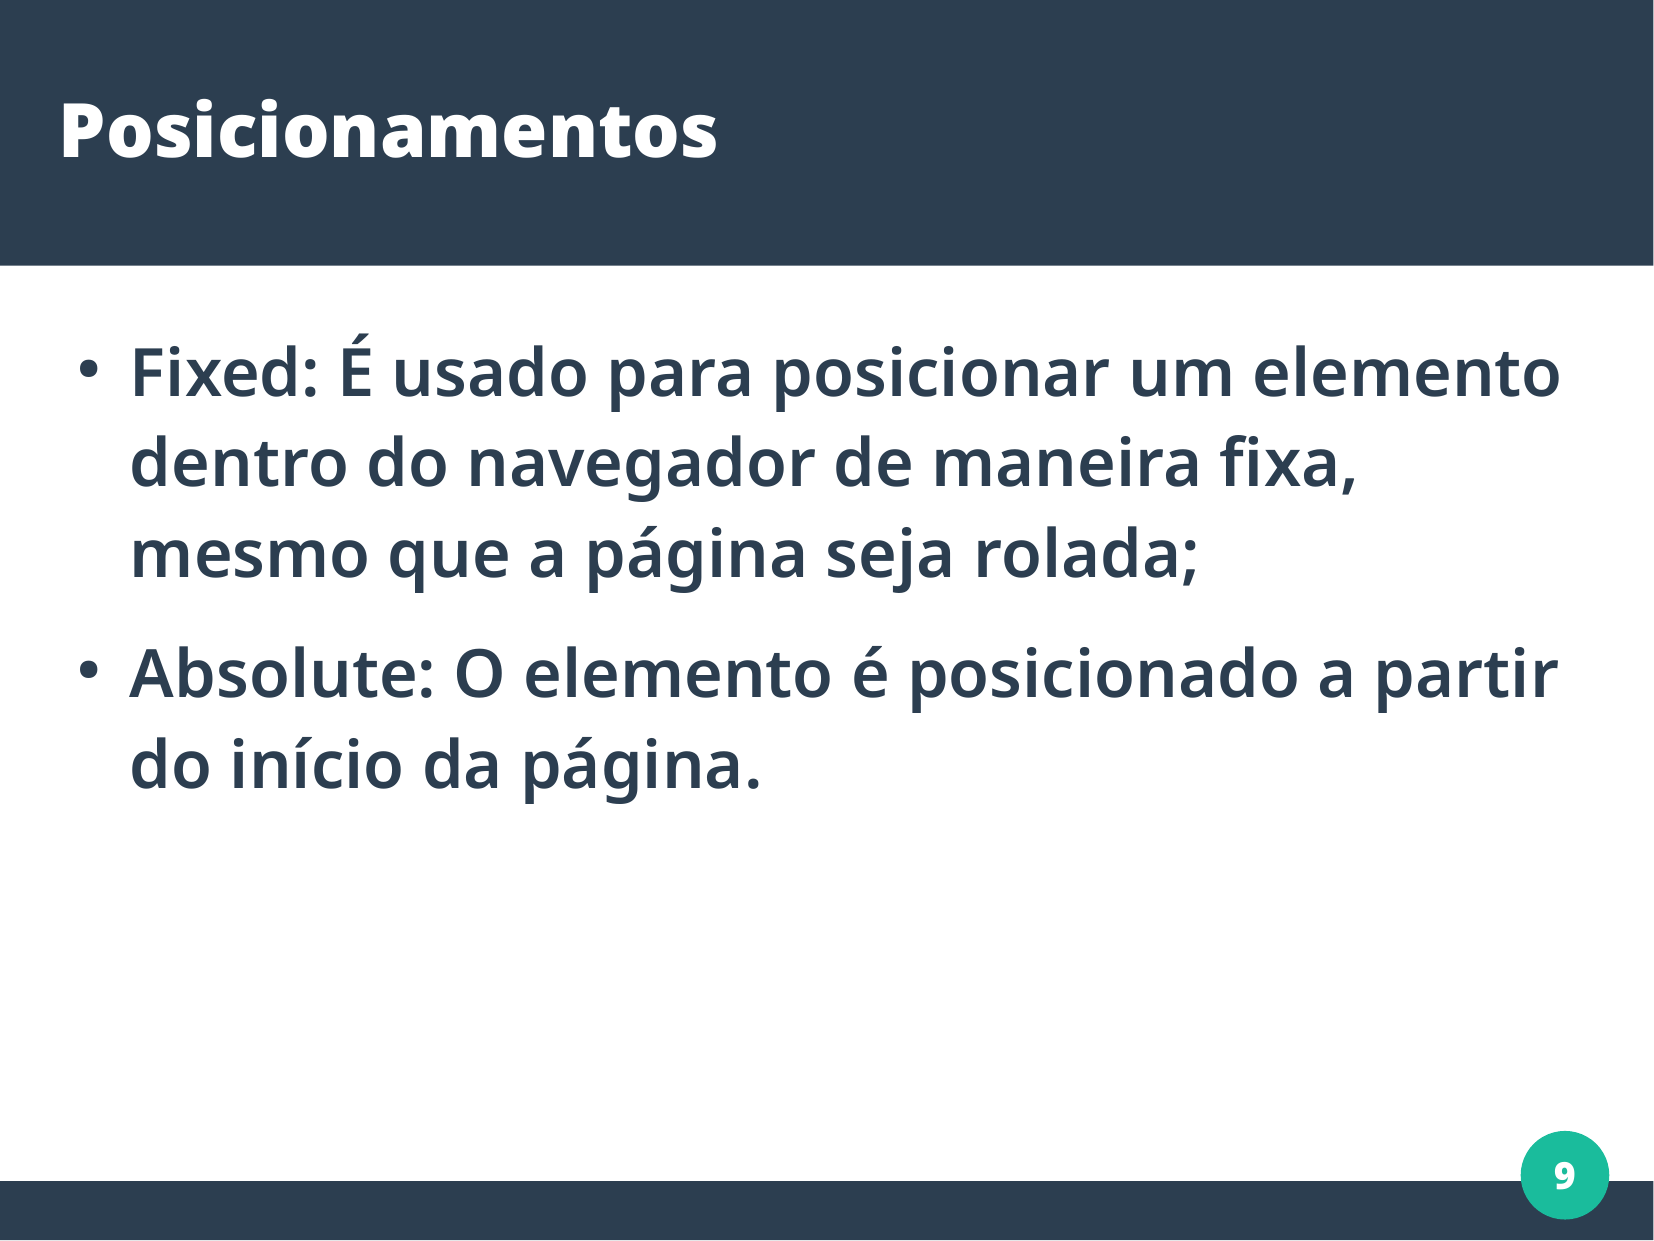

# Posicionamentos
Fixed: É usado para posicionar um elemento dentro do navegador de maneira fixa, mesmo que a página seja rolada;
Absolute: O elemento é posicionado a partir do início da página.
9